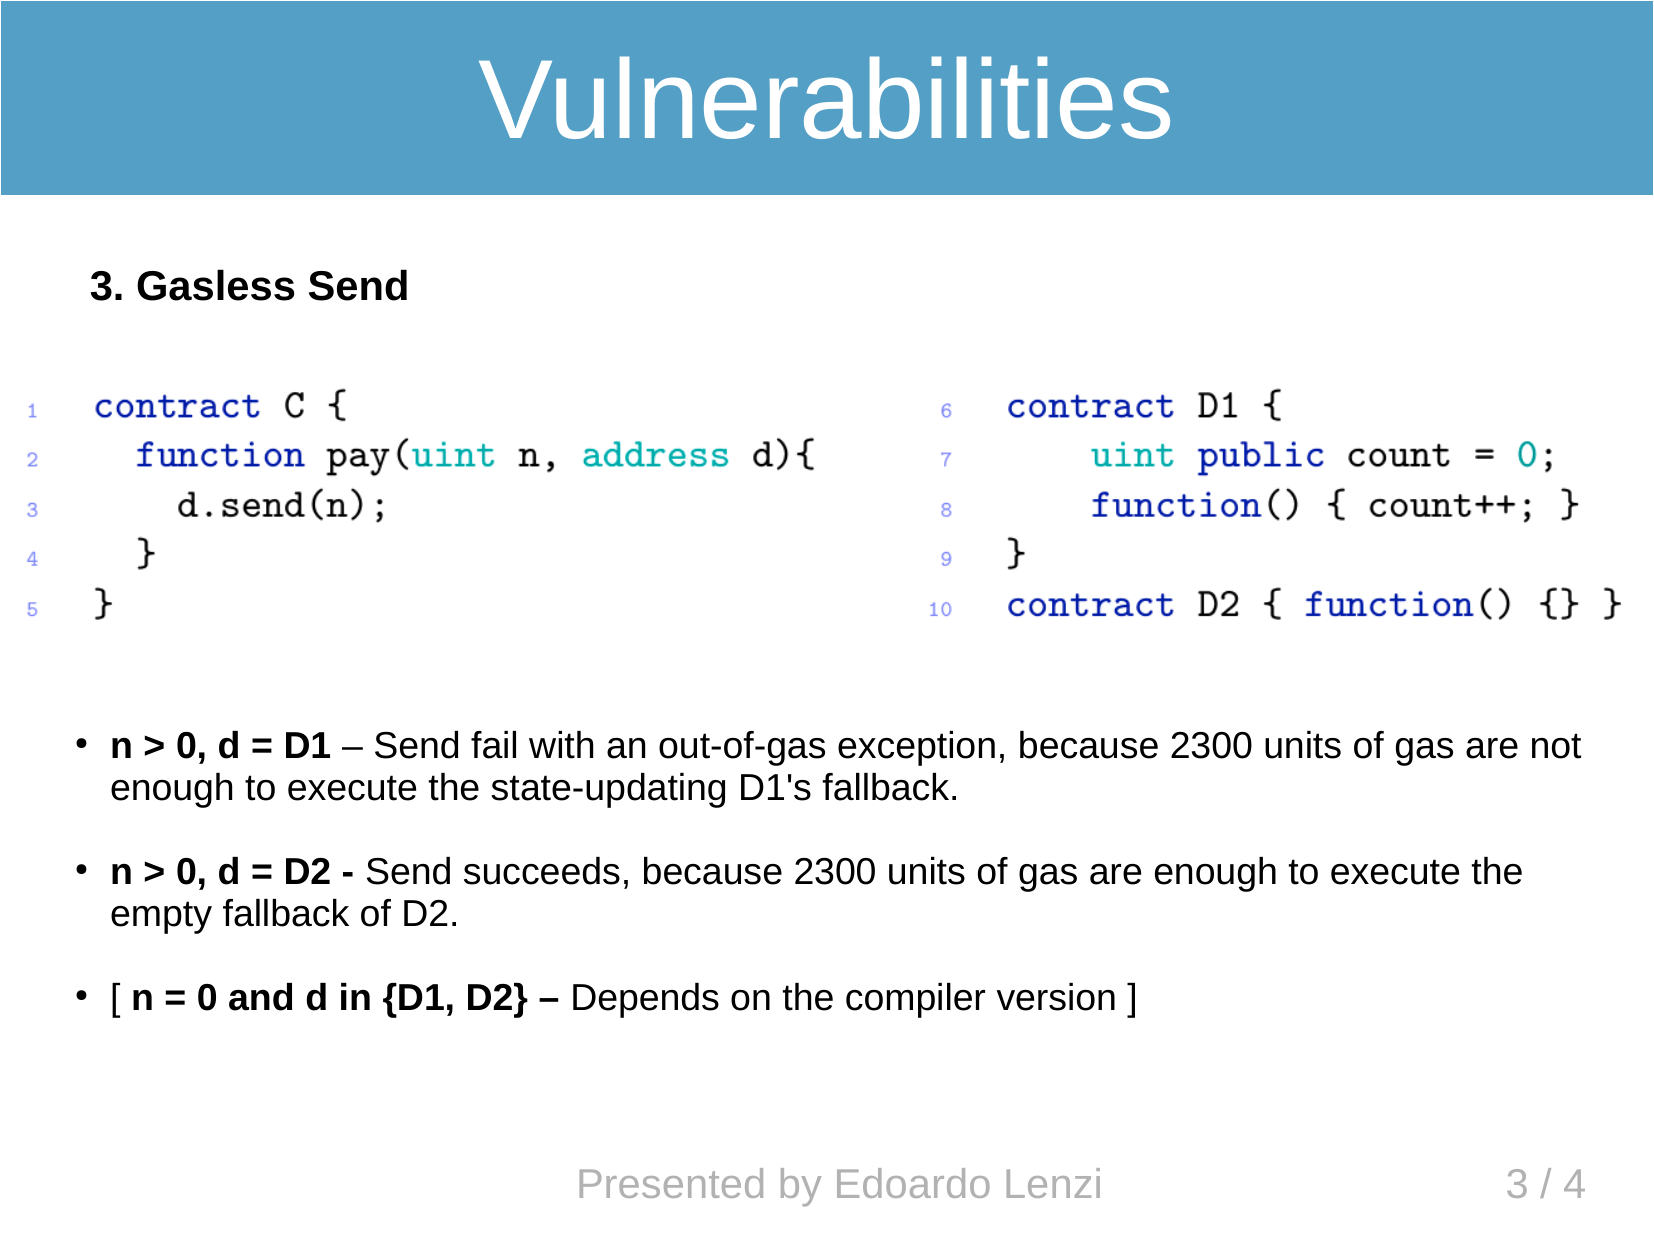

Vulnerabilities
3. Gasless Send
n > 0, d = D1 – Send fail with an out-of-gas exception, because 2300 units of gas are not enough to execute the state-updating D1's fallback.
n > 0, d = D2 - Send succeeds, because 2300 units of gas are enough to execute the empty fallback of D2.
[ n = 0 and d in {D1, D2} – Depends on the compiler version ]
# Presented by Edoardo Lenzi 3 / 4